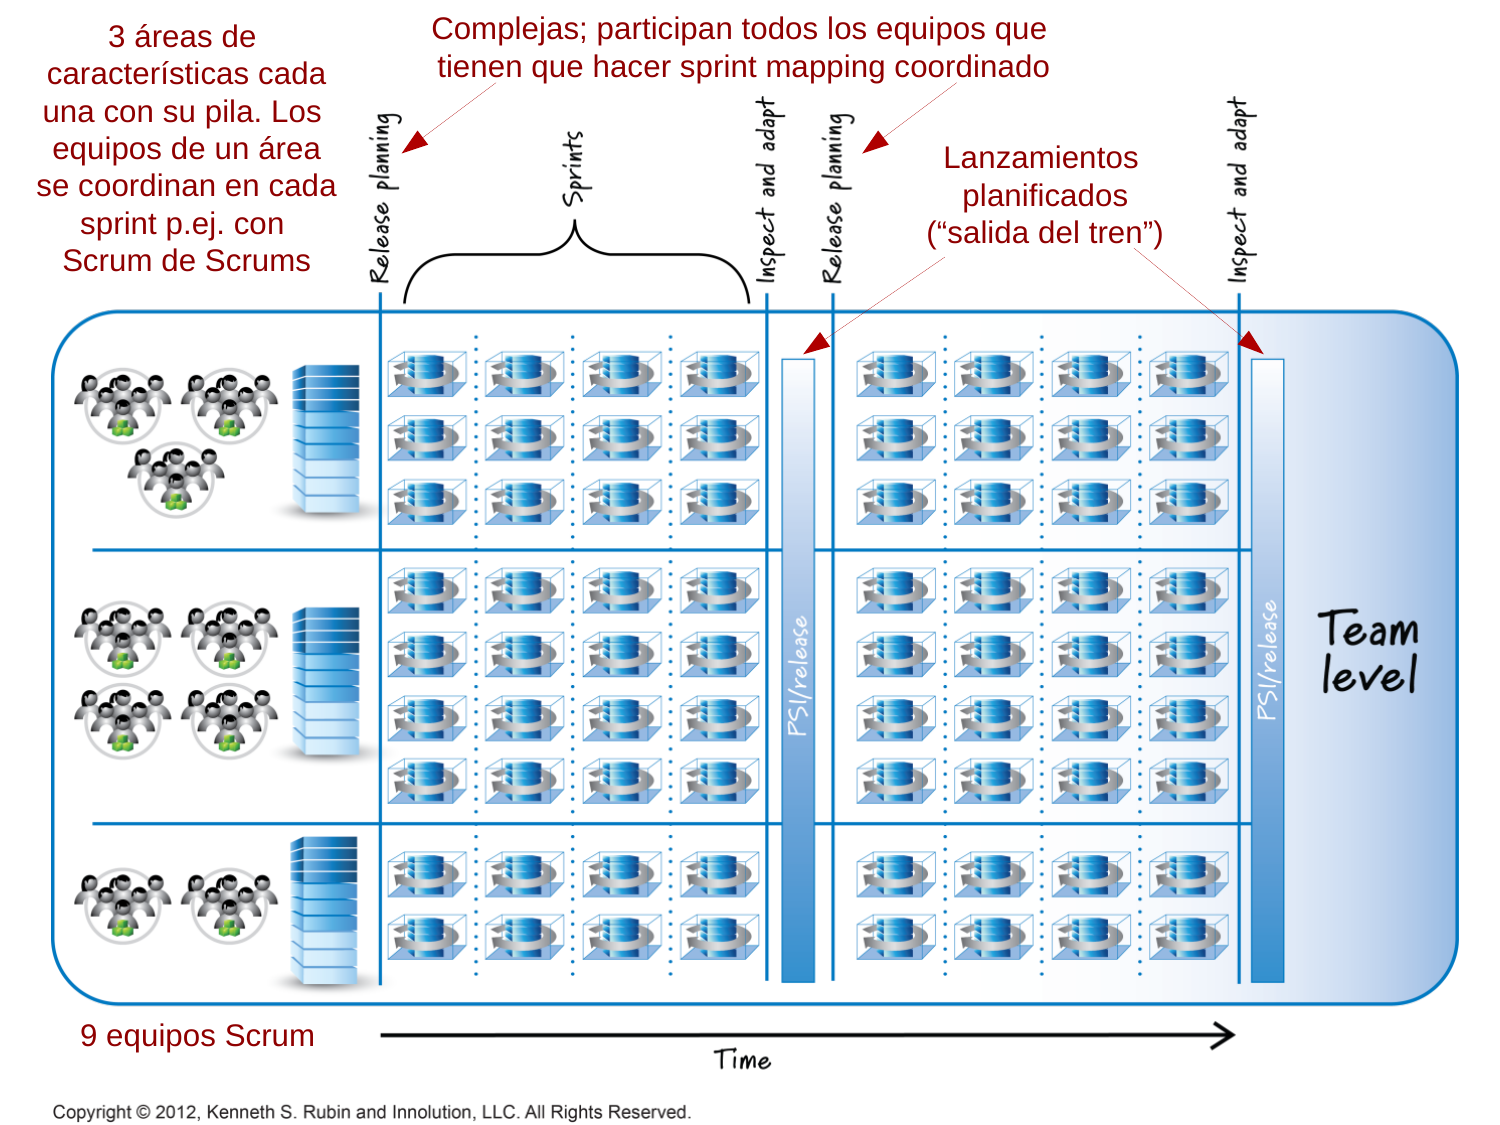

Complejas; participan todos los equipos que
tienen que hacer sprint mapping coordinado
3 áreas de
características cada
una con su pila. Los
equipos de un área
se coordinan en cada
sprint p.ej. con
Scrum de Scrums
Lanzamientos
planificados
(“salida del tren”)
9 equipos Scrum